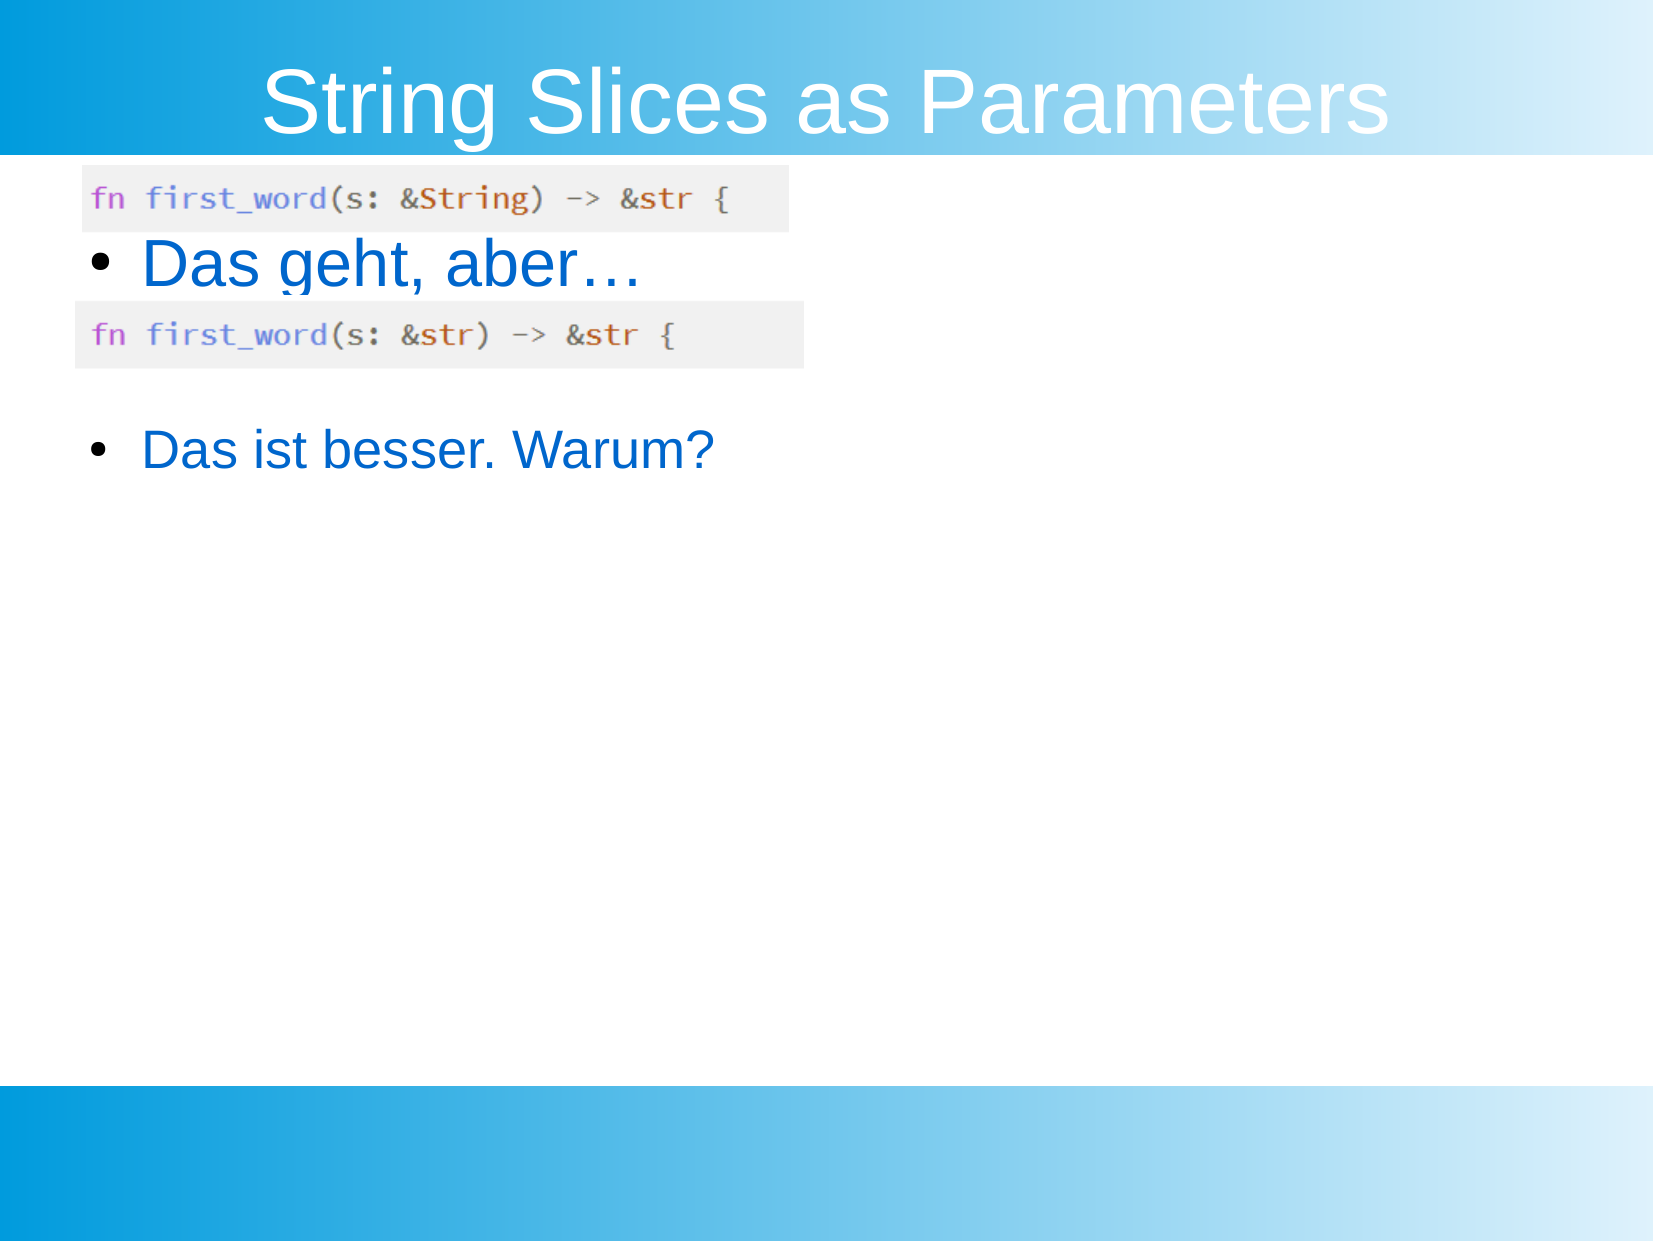

# String Slices as Parameters
Das geht, aber…
Das ist besser. Warum?